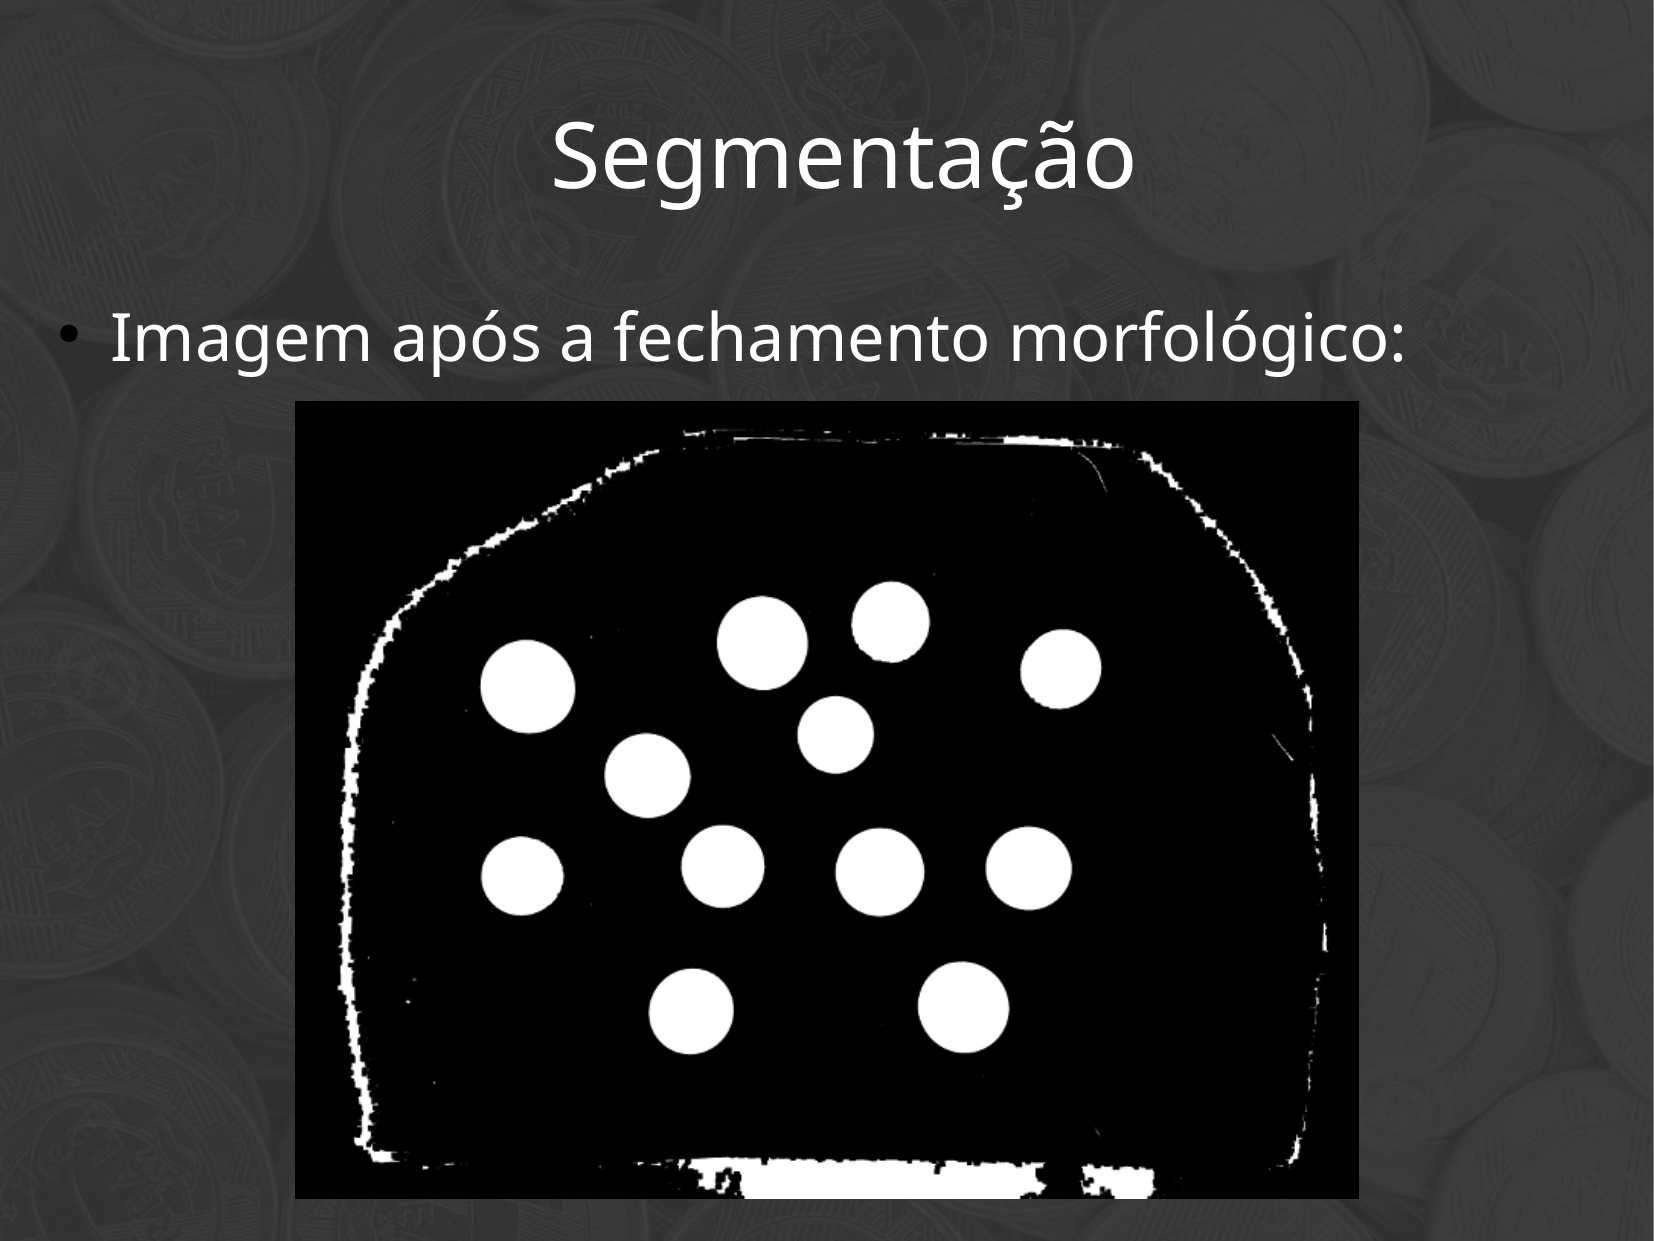

# Segmentação
Imagem após a fechamento morfológico: